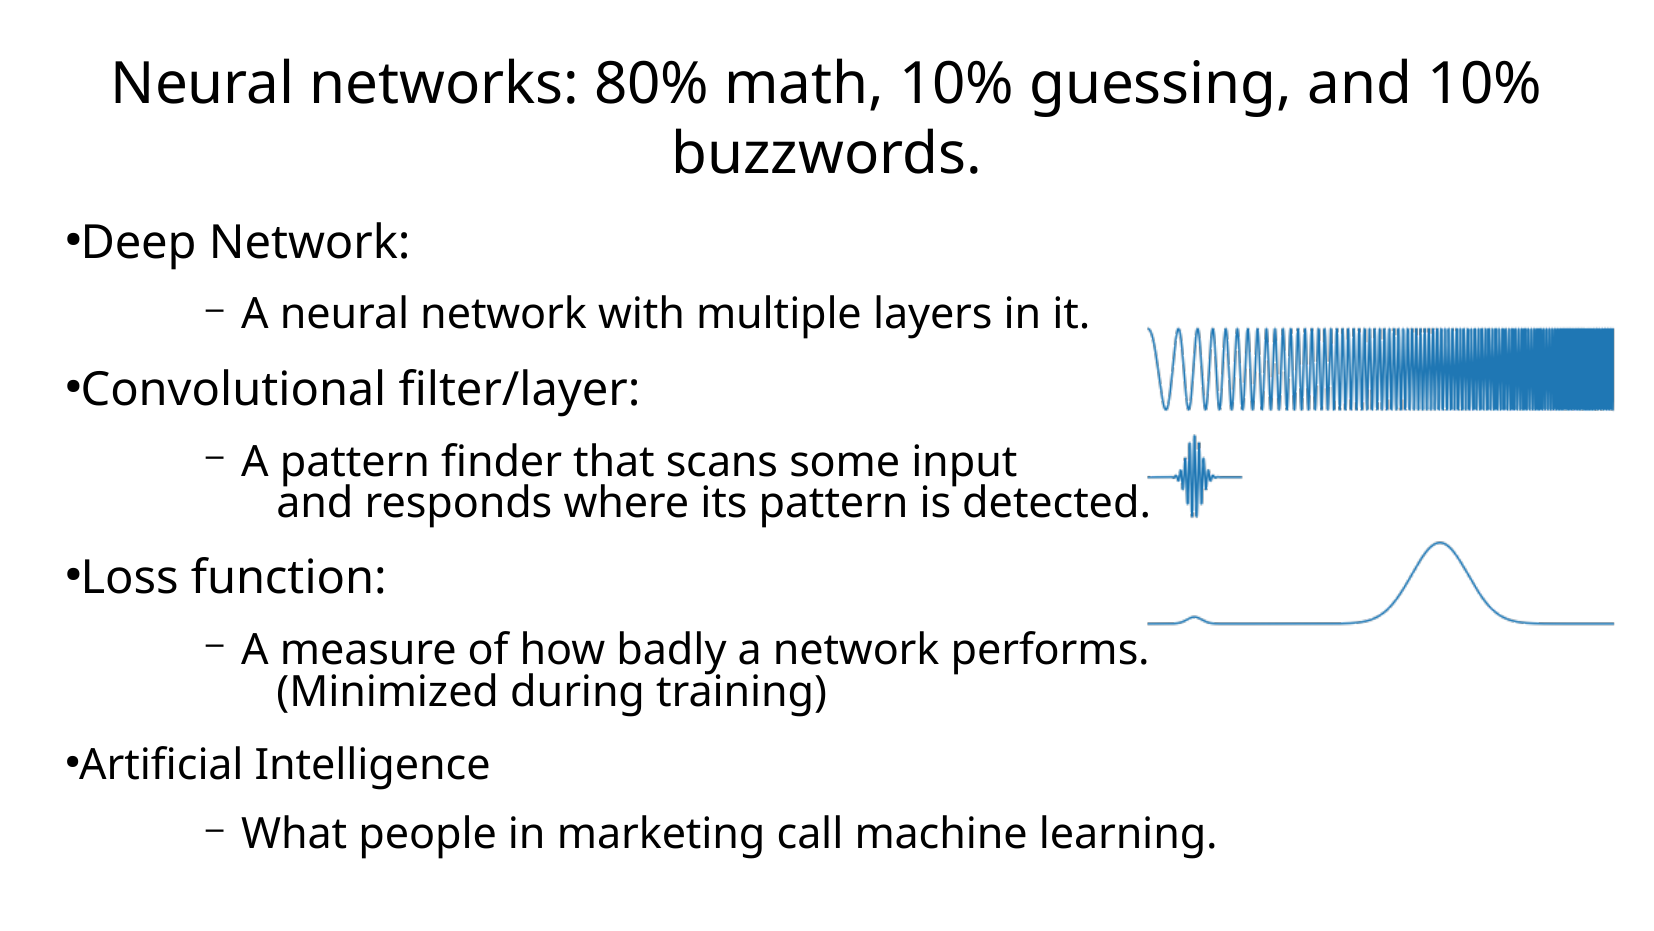

# Neural networks: 80% math, 10% guessing, and 10% buzzwords.
Deep Network:
A neural network with multiple layers in it.
Convolutional filter/layer:
A pattern finder that scans some input
and responds where its pattern is detected.
Loss function:
A measure of how badly a network performs.
(Minimized during training)
Artificial Intelligence
What people in marketing call machine learning.